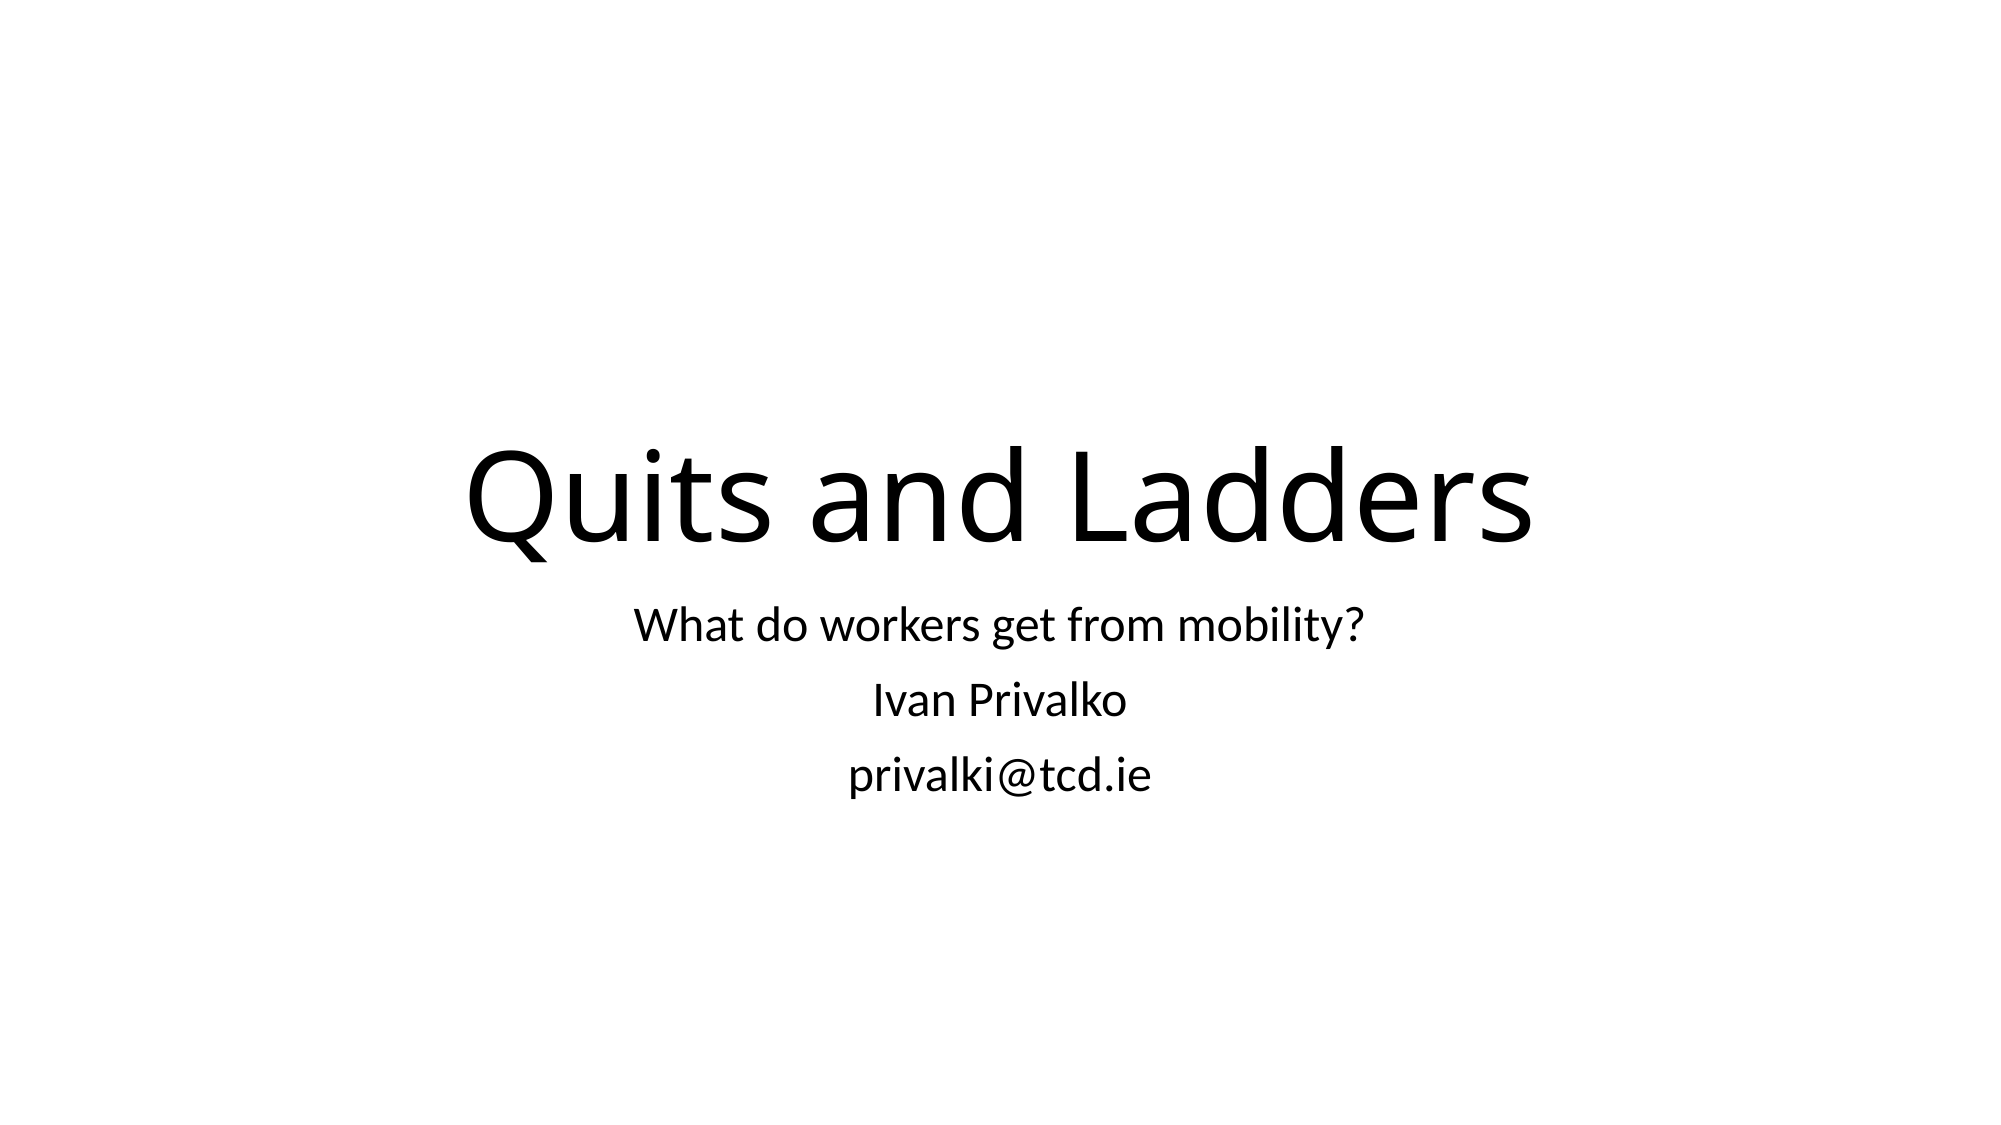

# Quits and Ladders
What do workers get from mobility?
Ivan Privalko
privalki@tcd.ie